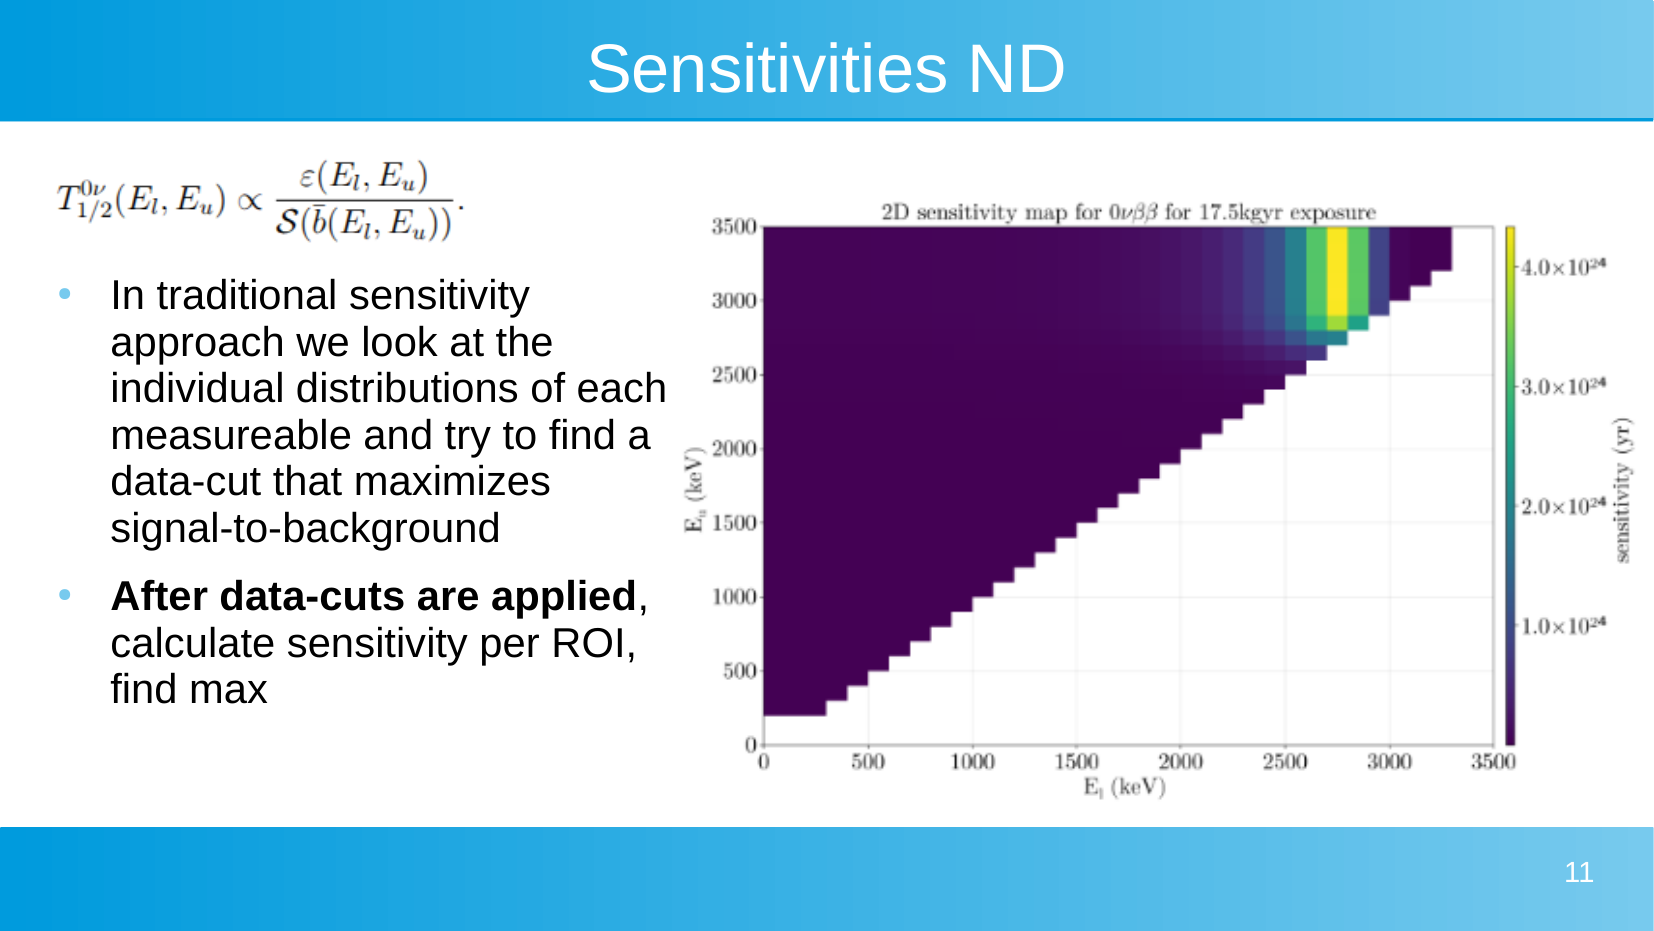

# Sensitivities ND
In traditional sensitivity approach we look at the individual distributions of each measureable and try to find a data-cut that maximizes signal-to-background
After data-cuts are applied, calculate sensitivity per ROI, find max
11